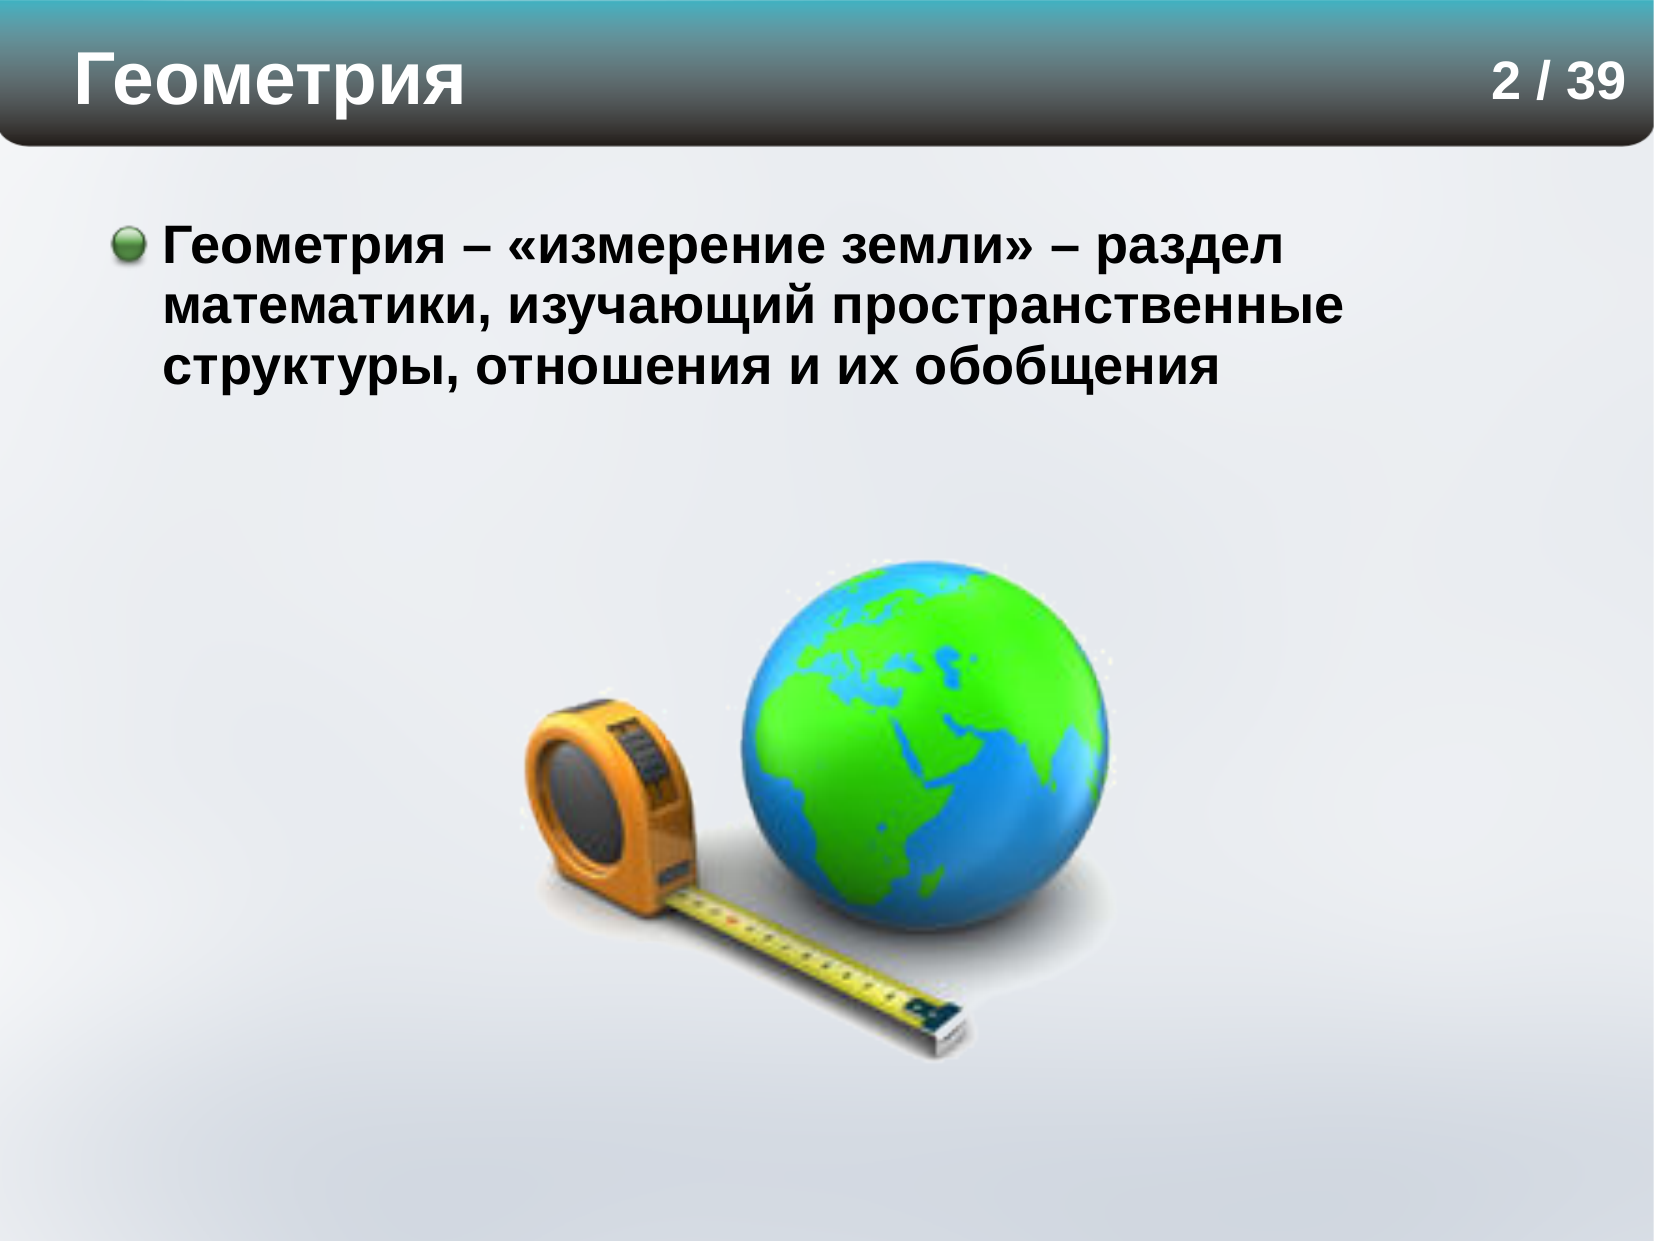

Геометрия
Геометрия – «измерение земли» – раздел математики, изучающий пространственные структуры, отношения и их обобщения